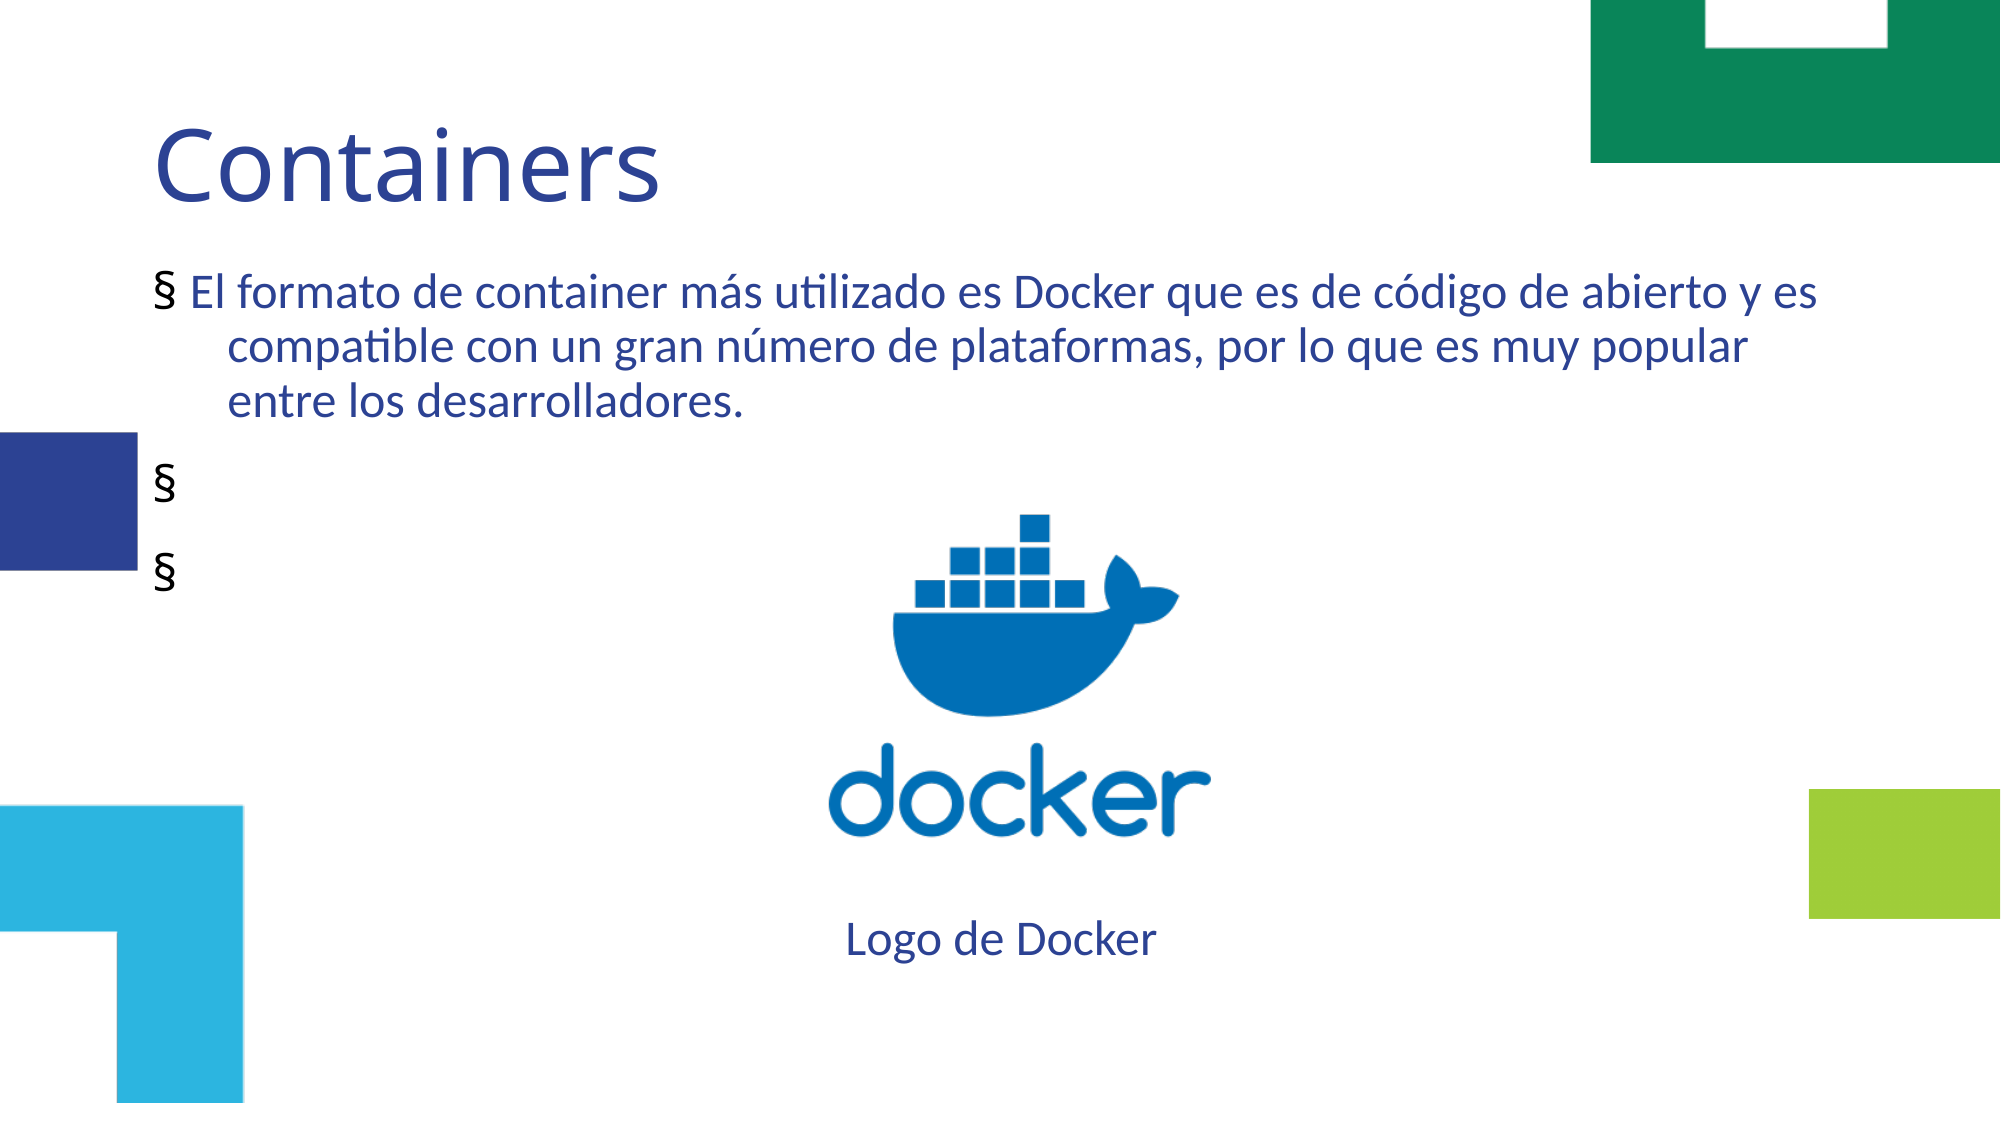

# Containers
El formato de container más utilizado es Docker que es de código de abierto y es compatible con un gran número de plataformas, por lo que es muy popular entre los desarrolladores.
Logo de Docker